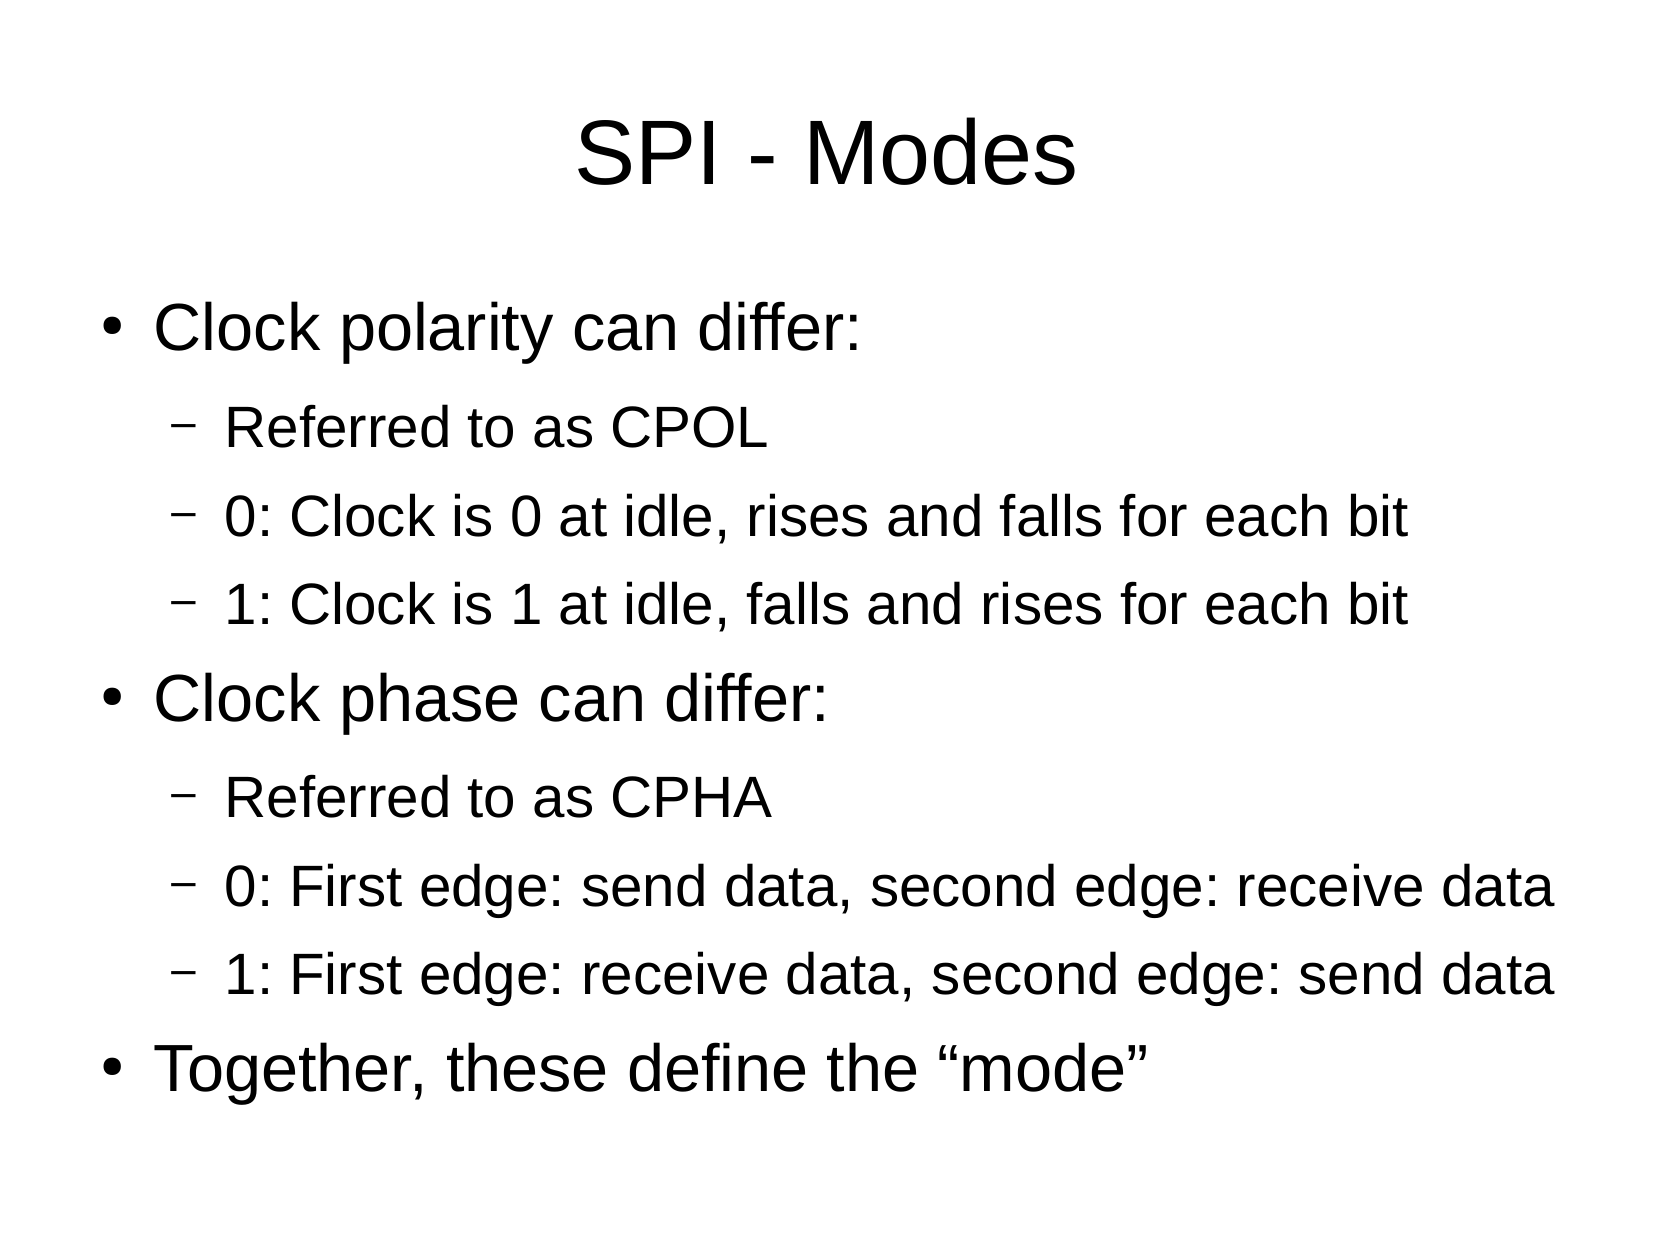

# SPI - Modes
Clock polarity can differ:
Referred to as CPOL
0: Clock is 0 at idle, rises and falls for each bit
1: Clock is 1 at idle, falls and rises for each bit
Clock phase can differ:
Referred to as CPHA
0: First edge: send data, second edge: receive data
1: First edge: receive data, second edge: send data
Together, these define the “mode”